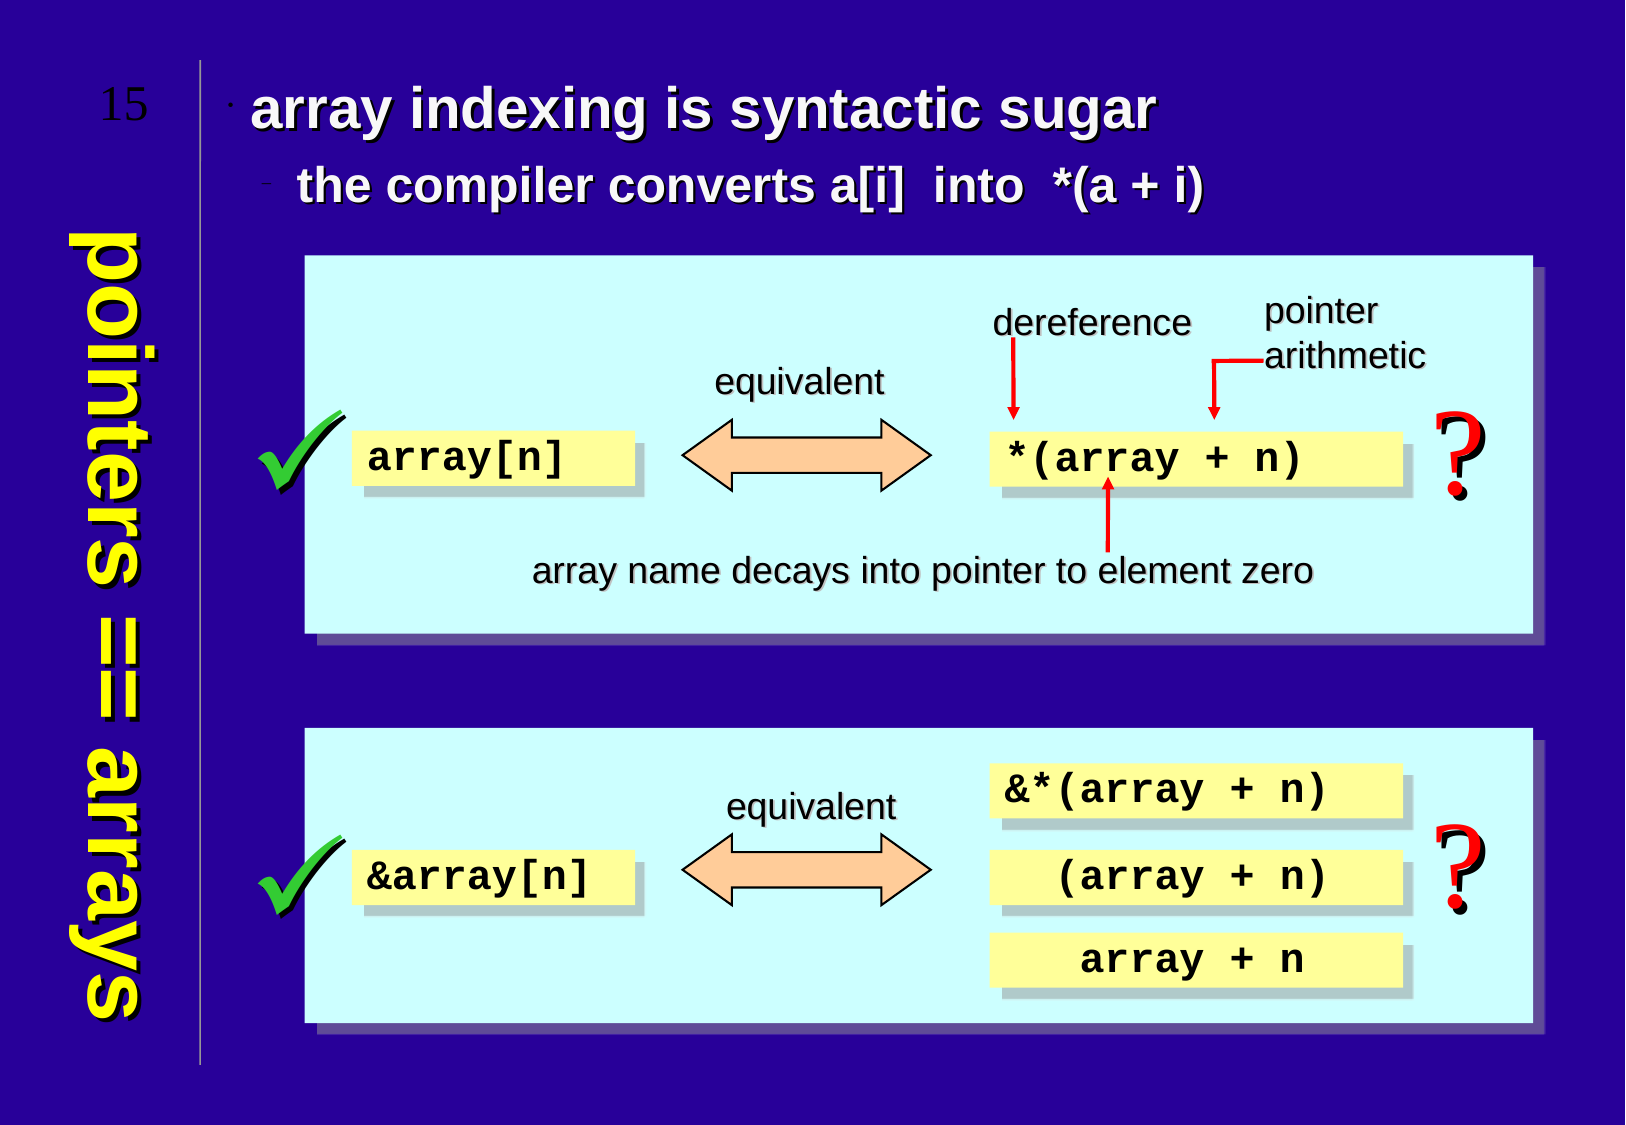

15
 array indexing is syntactic sugar
the compiler converts a[i] into *(a + i)
# pointers == arrays
pointer
arithmetic
dereference
 equivalent
?

array[n]
*(array + n)
array name decays into pointer to element zero
&*(array + n)
 equivalent
?

&array[n]
 (array + n)
 array + n